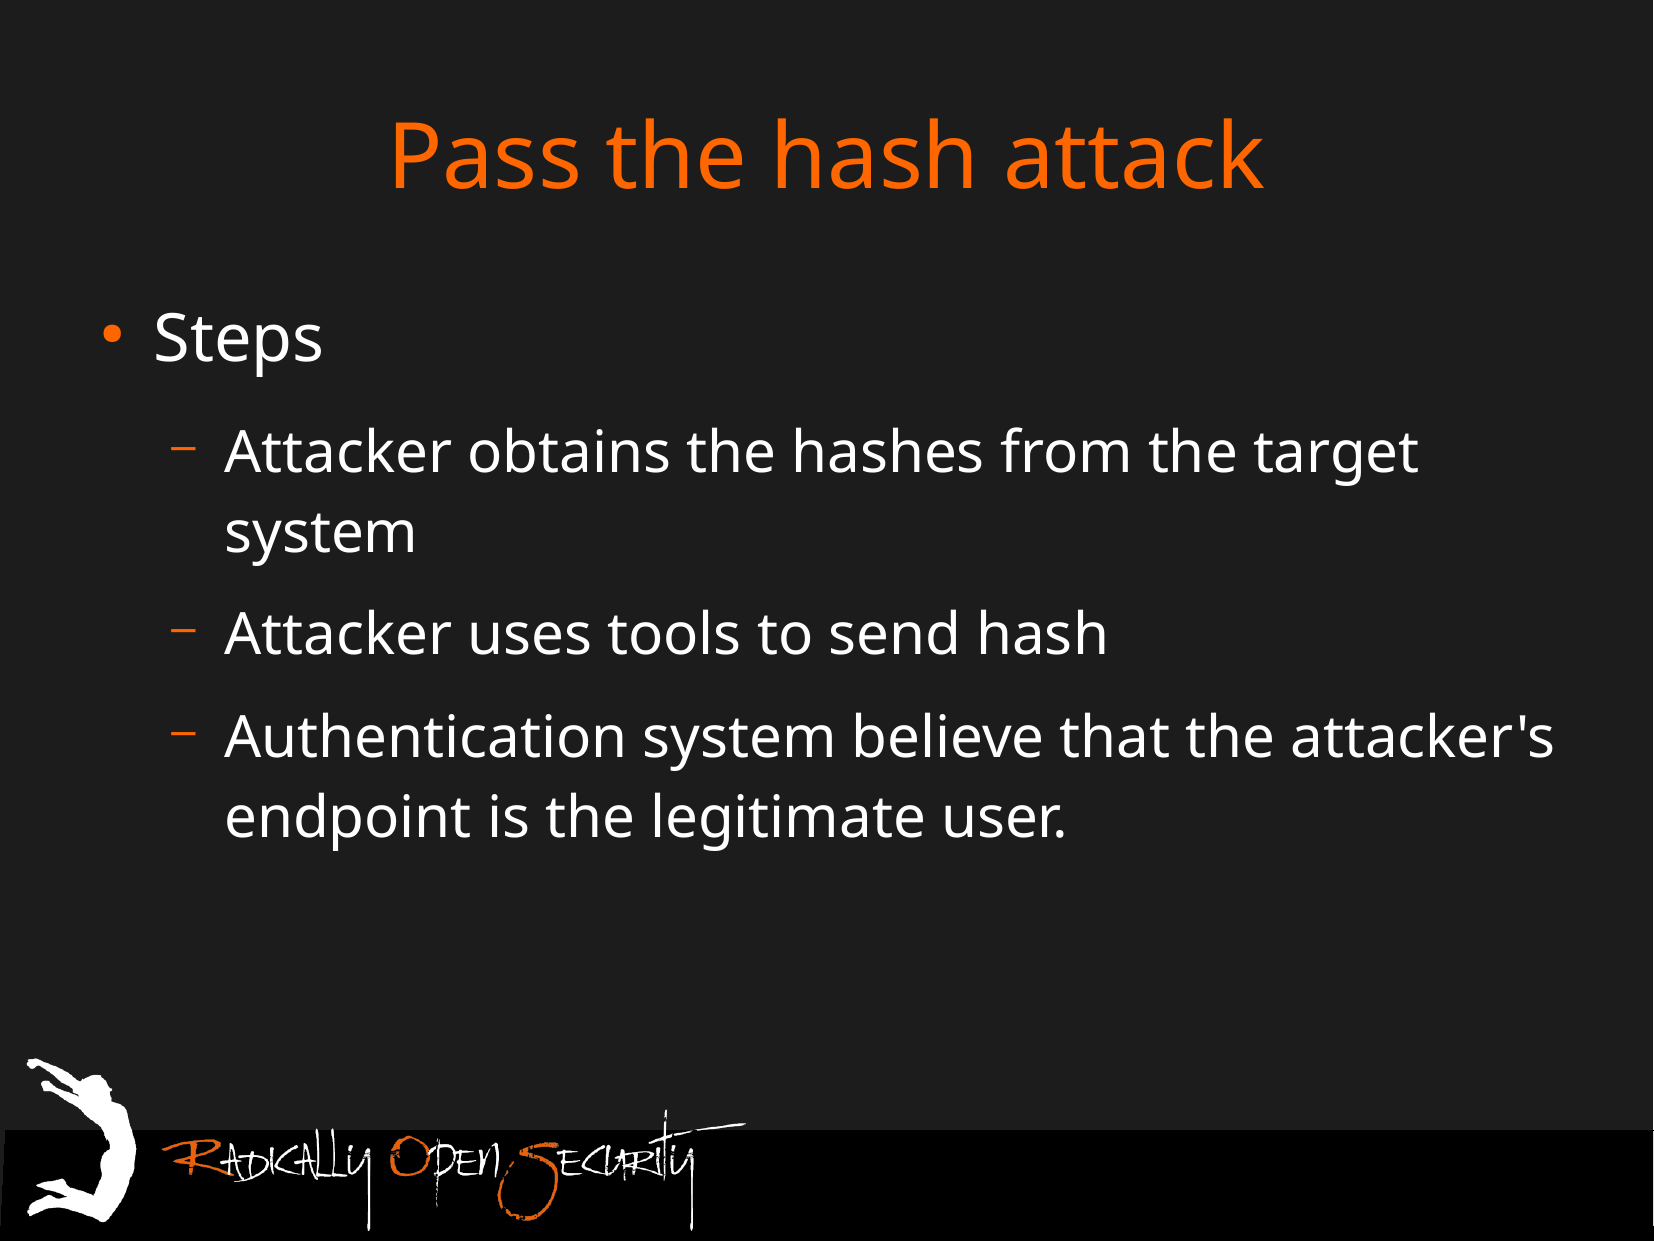

# Pass the hash attack
Steps
Attacker obtains the hashes from the target system
Attacker uses tools to send hash
Authentication system believe that the attacker's endpoint is the legitimate user.